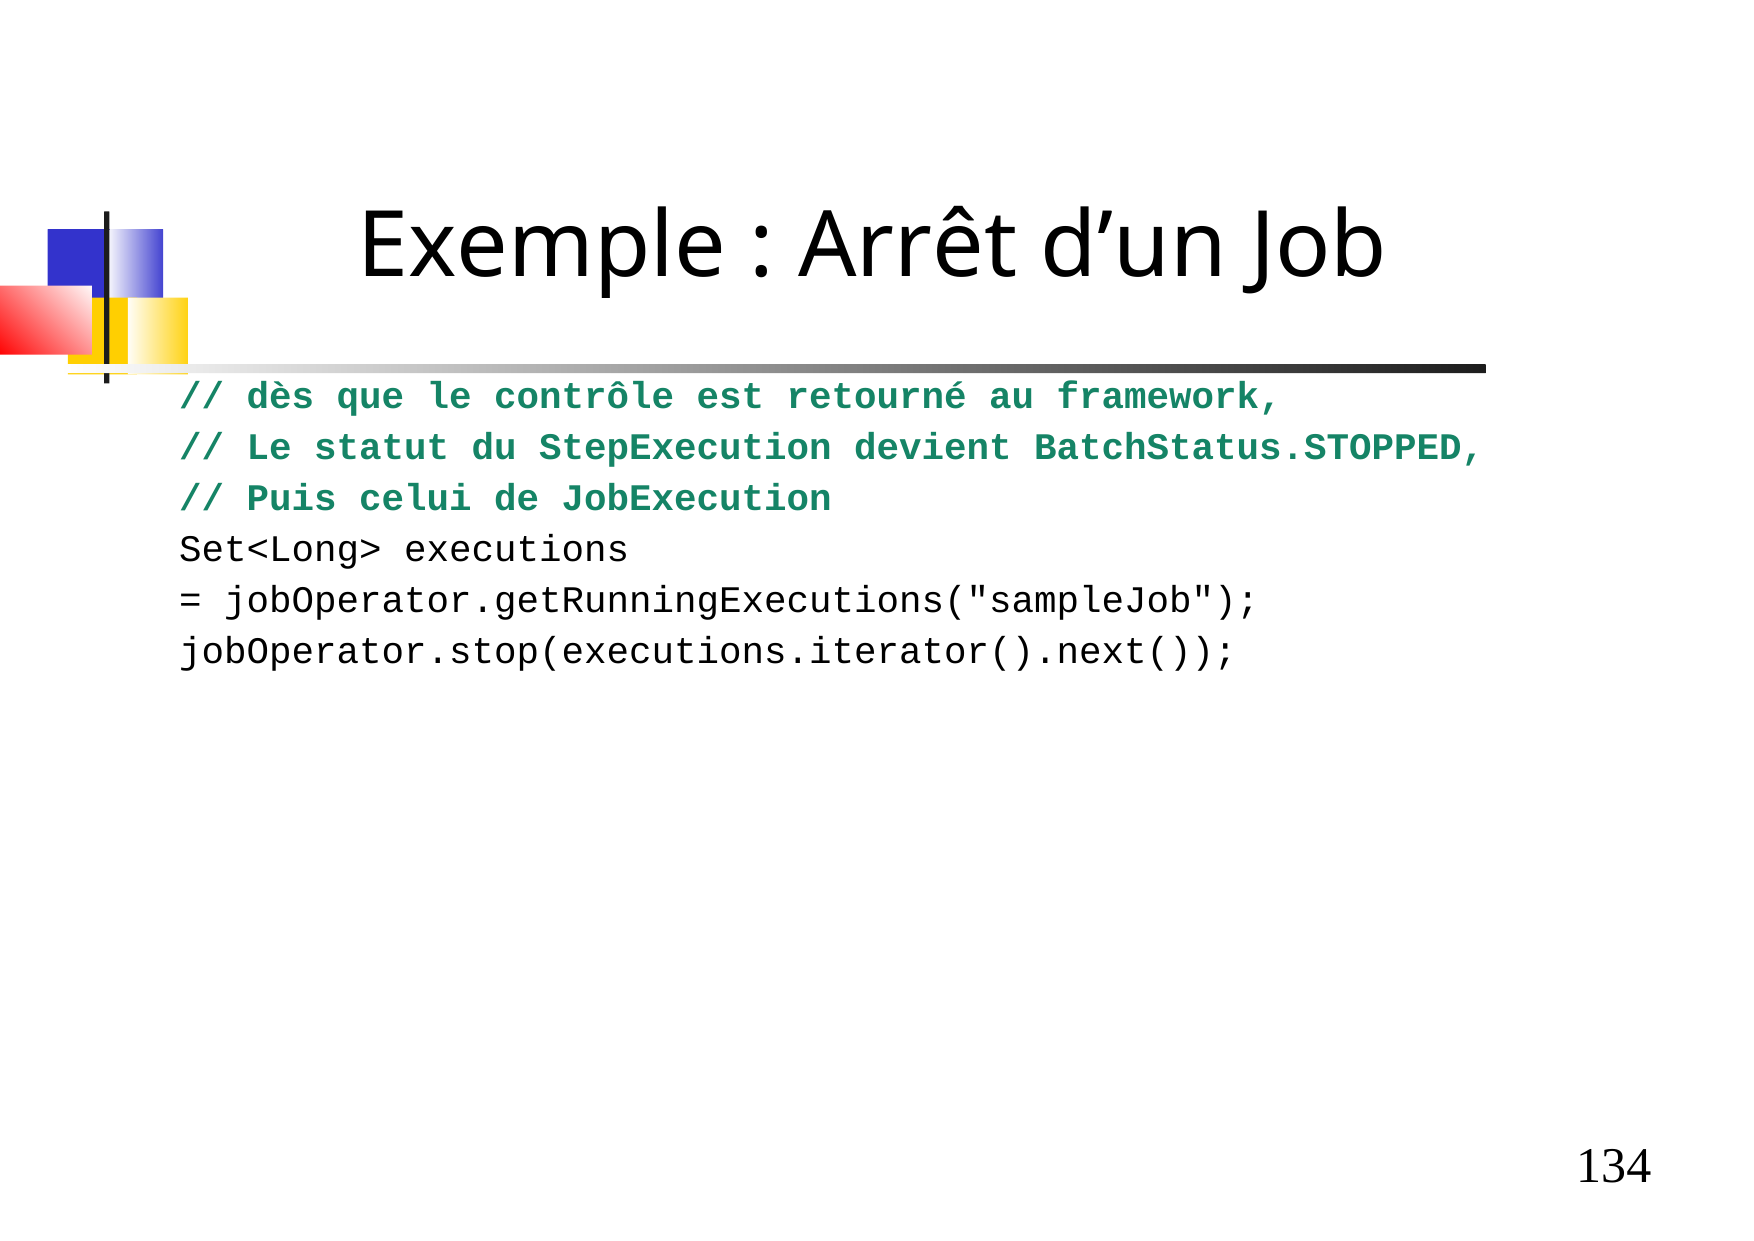

# Exemple : Arrêt d’un Job
// dès que le contrôle est retourné au framework,
// Le statut du StepExecution devient BatchStatus.STOPPED,
// Puis celui de JobExecution
Set<Long> executions
= jobOperator.getRunningExecutions("sampleJob");
jobOperator.stop(executions.iterator().next());